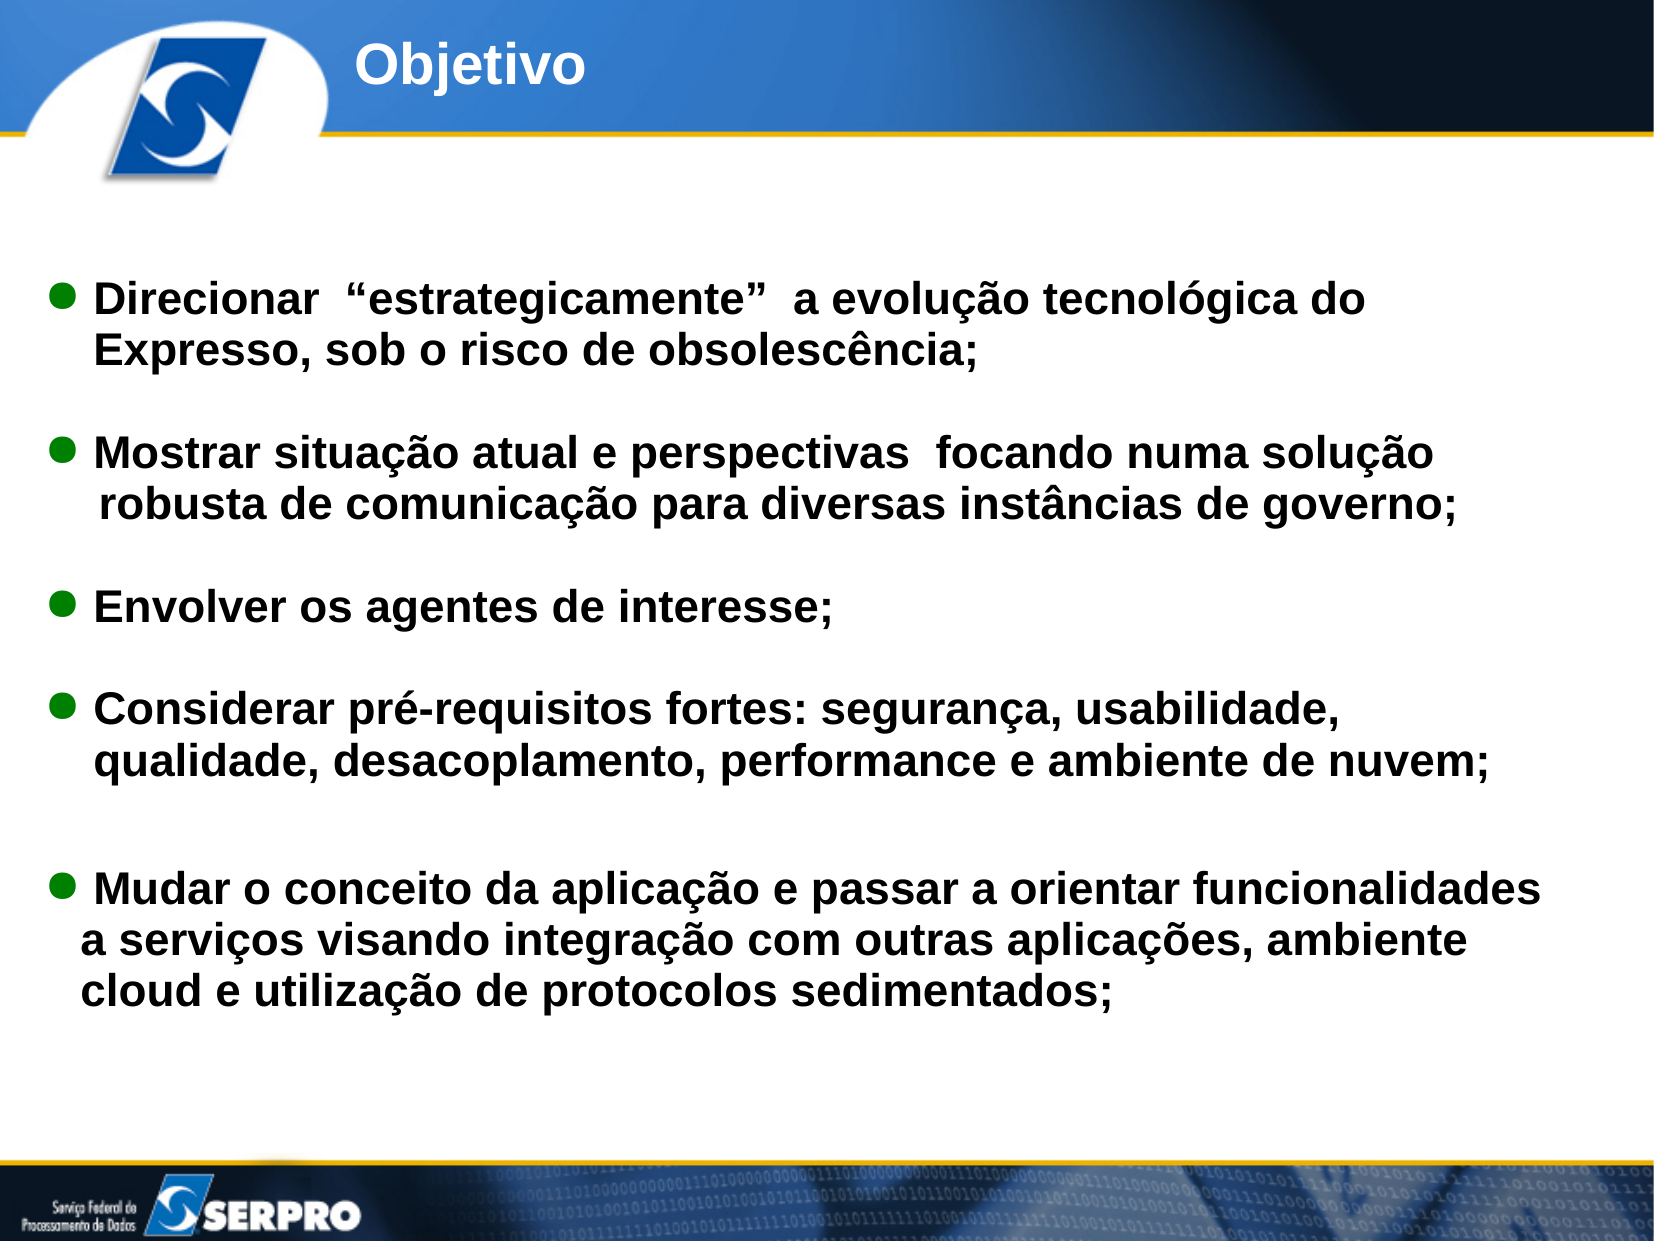

# Objetivo
 Direcionar “estrategicamente” a evolução tecnológica do
 Expresso, sob o risco de obsolescência;
 Mostrar situação atual e perspectivas focando numa solução
 robusta de comunicação para diversas instâncias de governo;
 Envolver os agentes de interesse;
 Considerar pré-requisitos fortes: segurança, usabilidade,
 qualidade, desacoplamento, performance e ambiente de nuvem;
 Mudar o conceito da aplicação e passar a orientar funcionalidades
a serviços visando integração com outras aplicações, ambiente
cloud e utilização de protocolos sedimentados;
O Expresso como suíte de comunicação do governo está amplamente difundido no Brasil, gerando incomparável economia interna considerando principalmente áreas de governo abrangendo desde órgãos municipais, estaduais e federais.
O fato gerador desta proposta são os problemas encontrados em relação a evolução da suíte Expresso em função da base tecnológica em que fora concebida, a realidade atual e a necessidade estratégica de investimentos necessários ao seu fortalecimento e garantia de continuidade.
O objetivo aqui é elencar quais os itens necessariamente devem ser avaliados em uma determinada ferramenta de groupware para que possamos evoluir a atual suíte expresso.